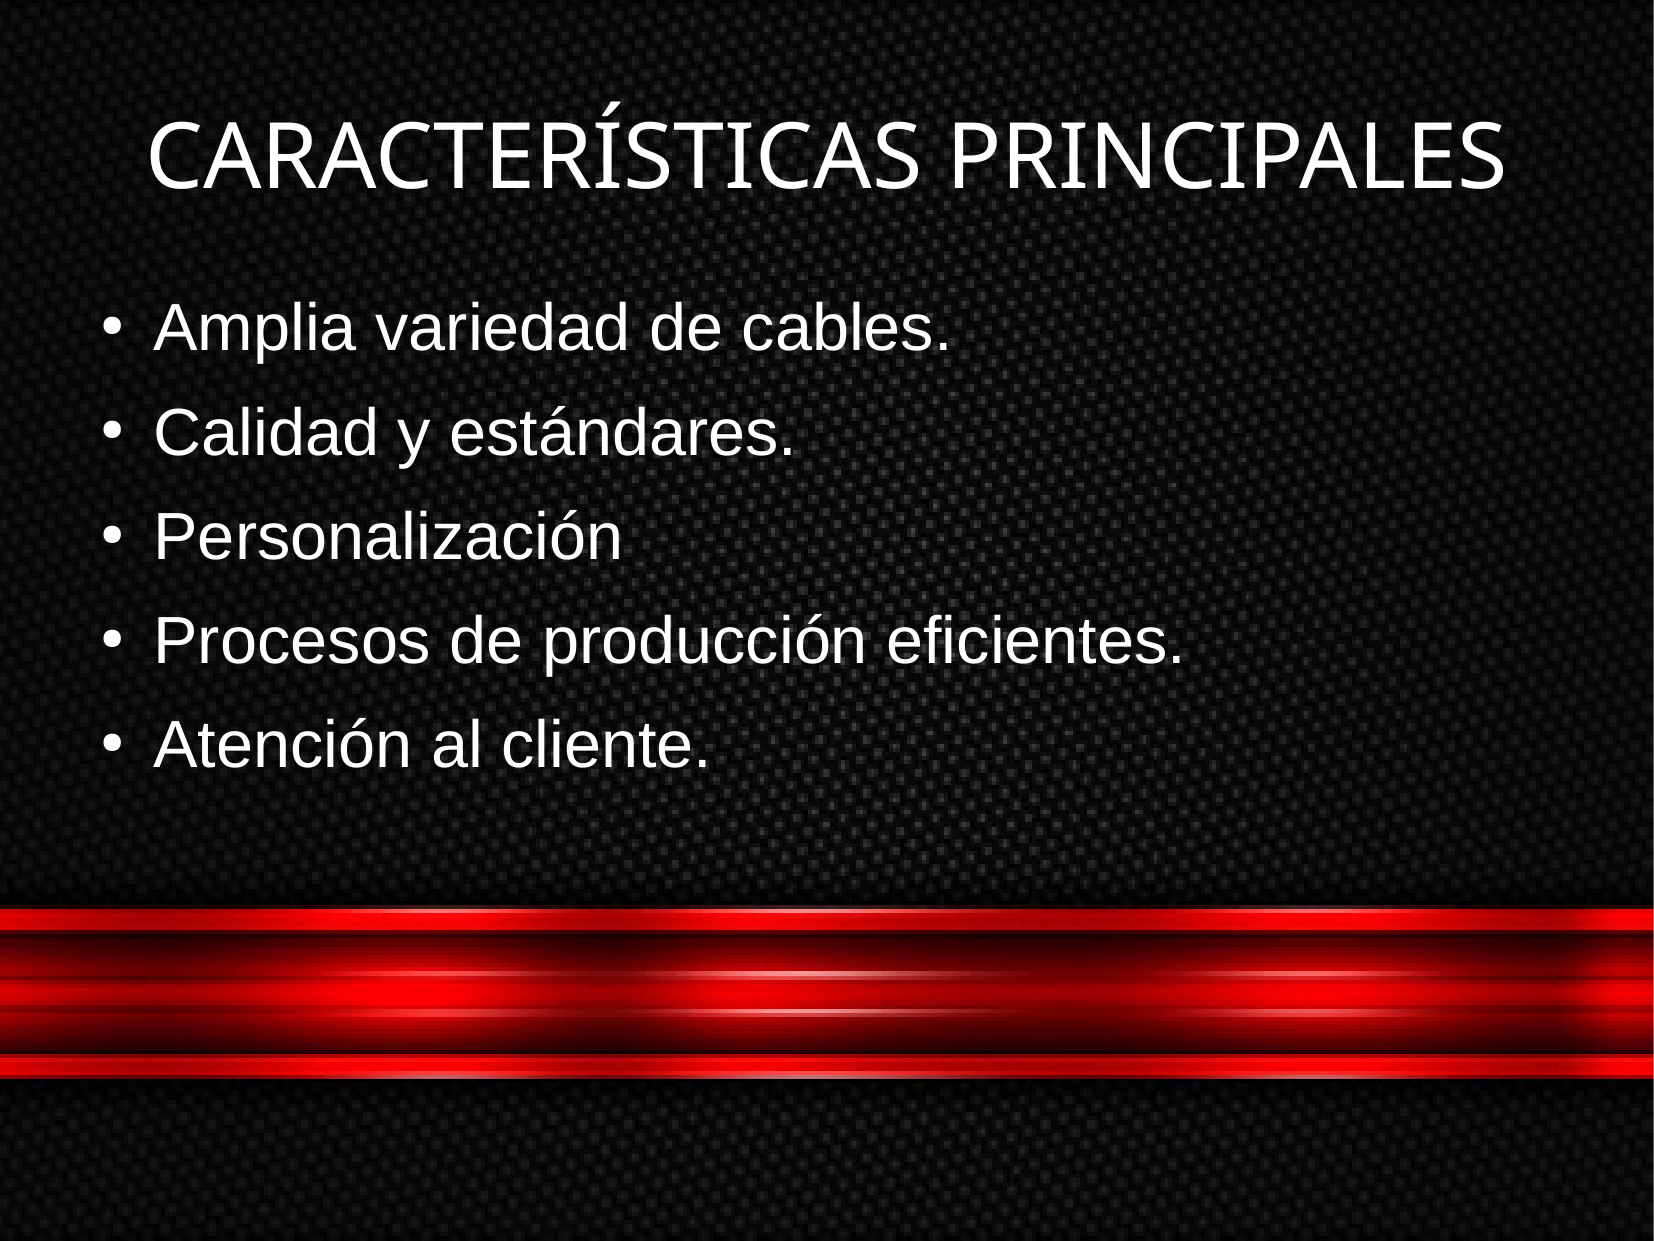

# CARACTERÍSTICAS PRINCIPALES
Amplia variedad de cables.
Calidad y estándares.
Personalización
Procesos de producción eficientes.
Atención al cliente.